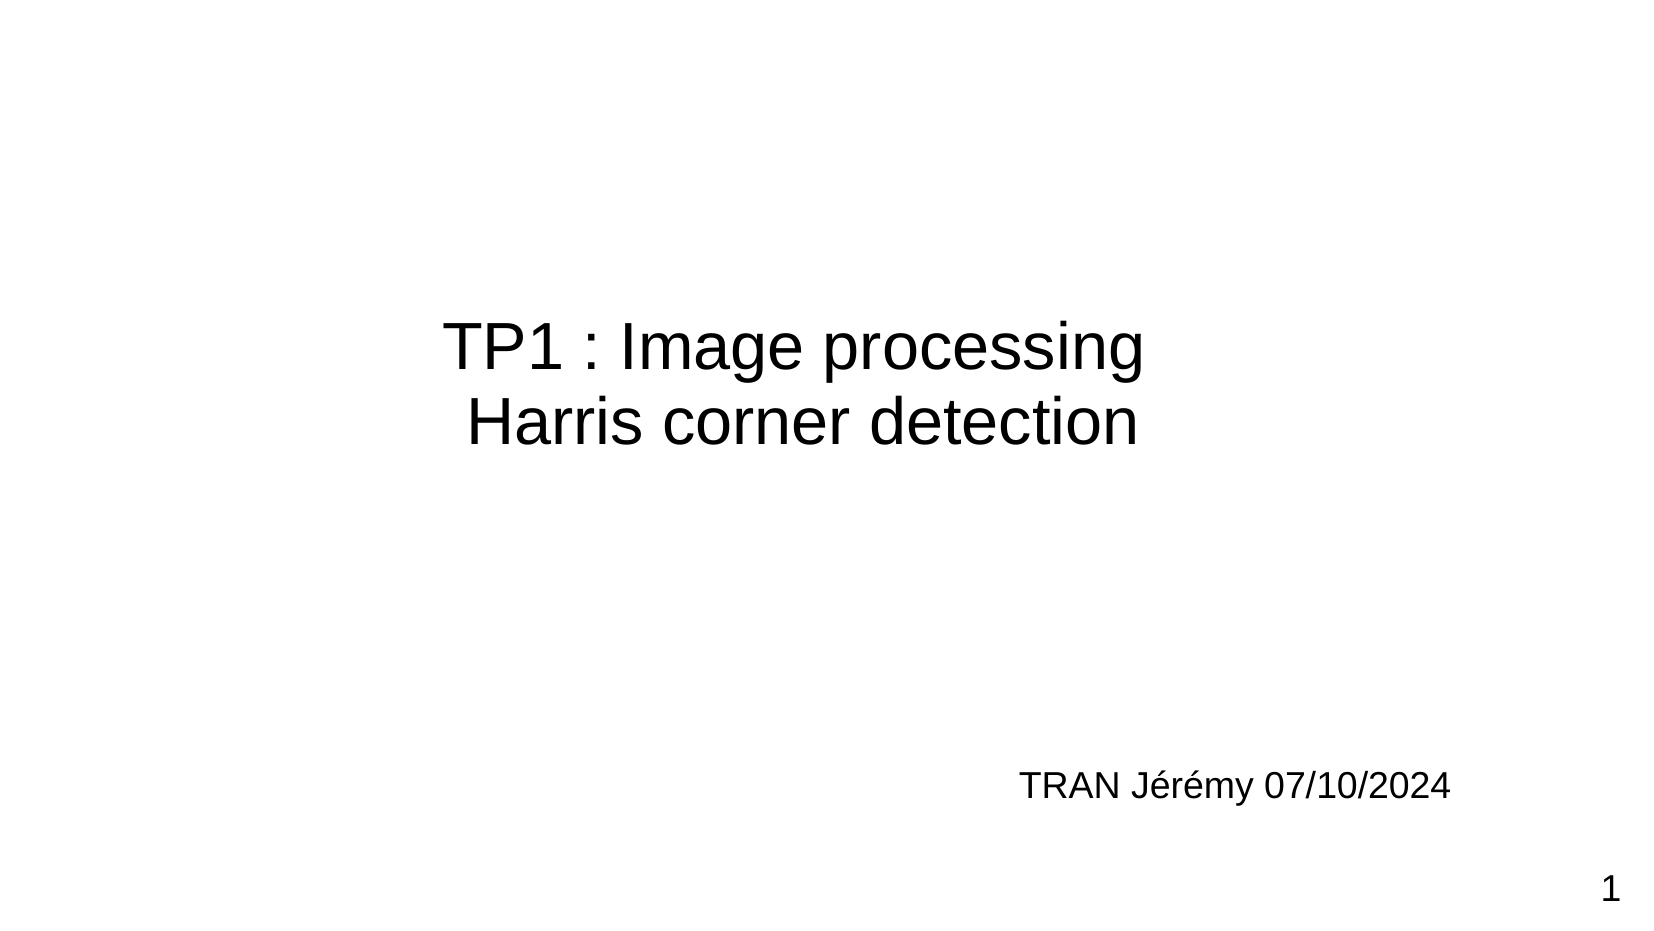

# TP1 : Image processing
Harris corner detection
TRAN Jérémy 07/10/2024